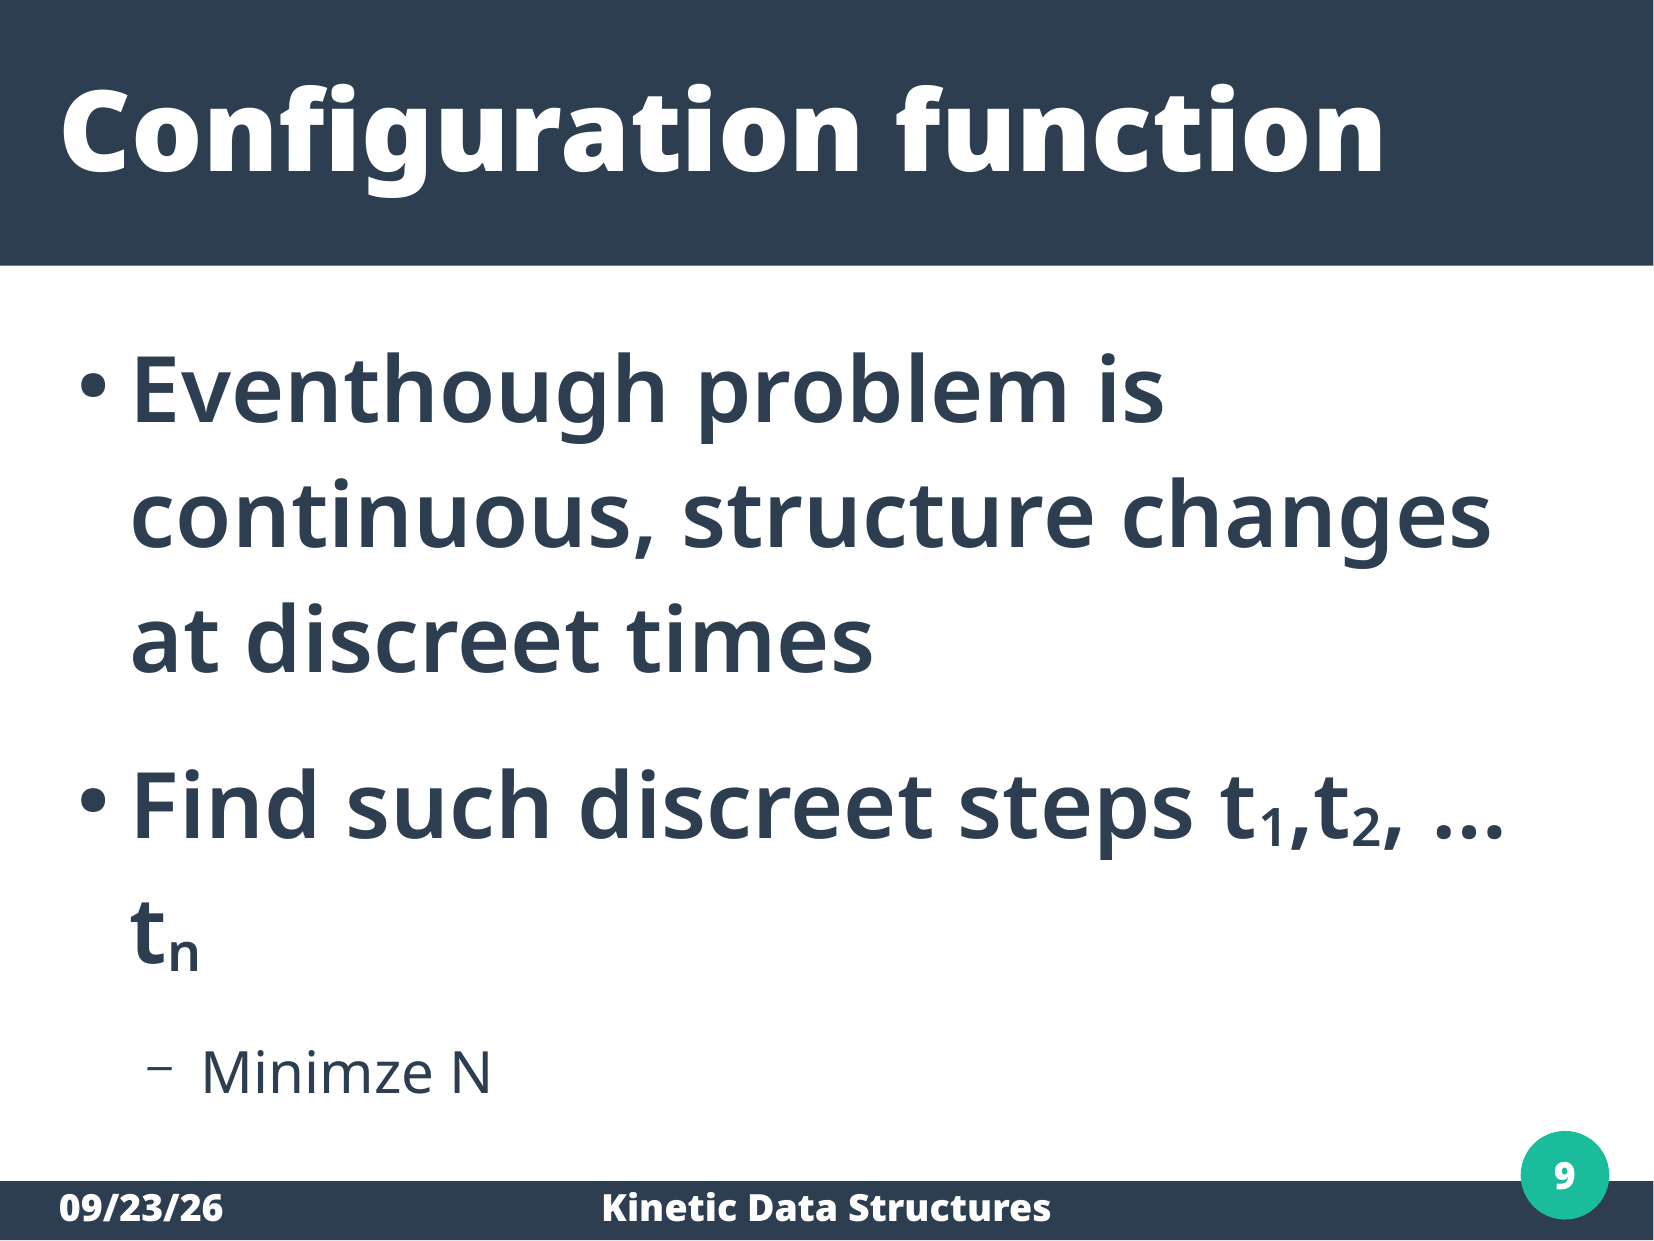

# Configuration function
Eventhough problem is continuous, structure changes at discreet times
Find such discreet steps t1,t2, … tn
Minimze N
9
Kinetic Data Structures